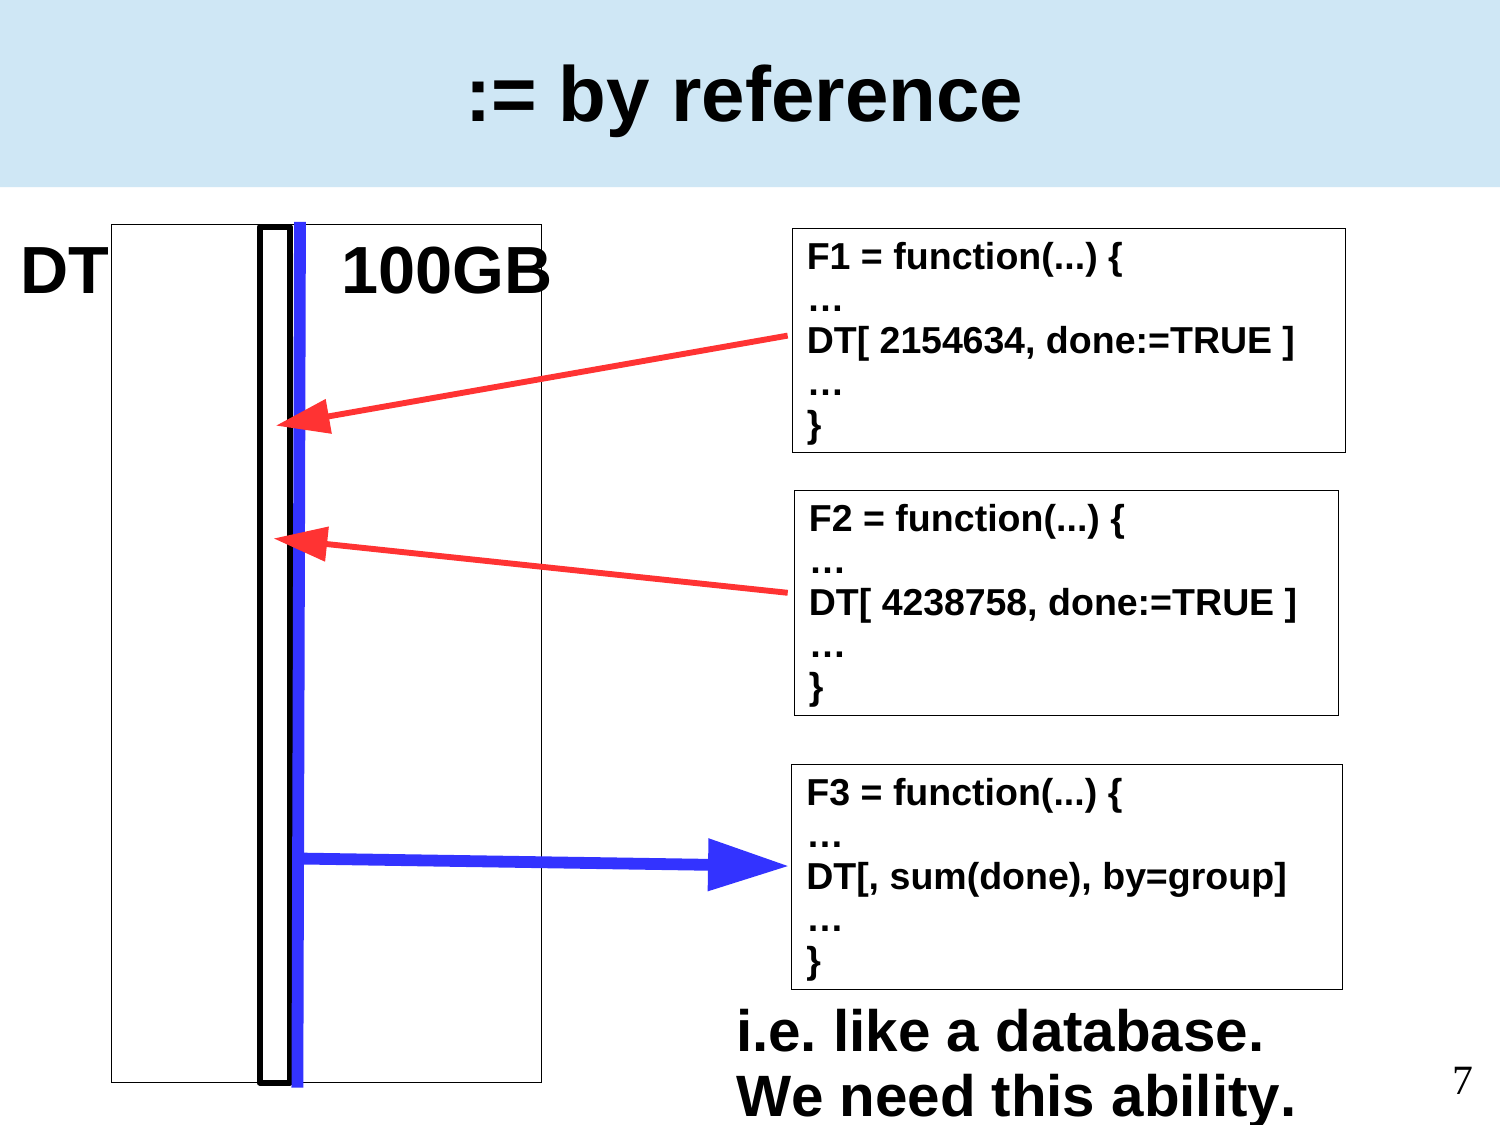

# := by reference
100GB
DT
F1 = function(...) {
…
DT[ 2154634, done:=TRUE ]
…
}
F2 = function(...) {
…
DT[ 4238758, done:=TRUE ]
…
}
F3 = function(...) {
…
DT[, sum(done), by=group]
…
}
i.e. like a database.
We need this ability.
7